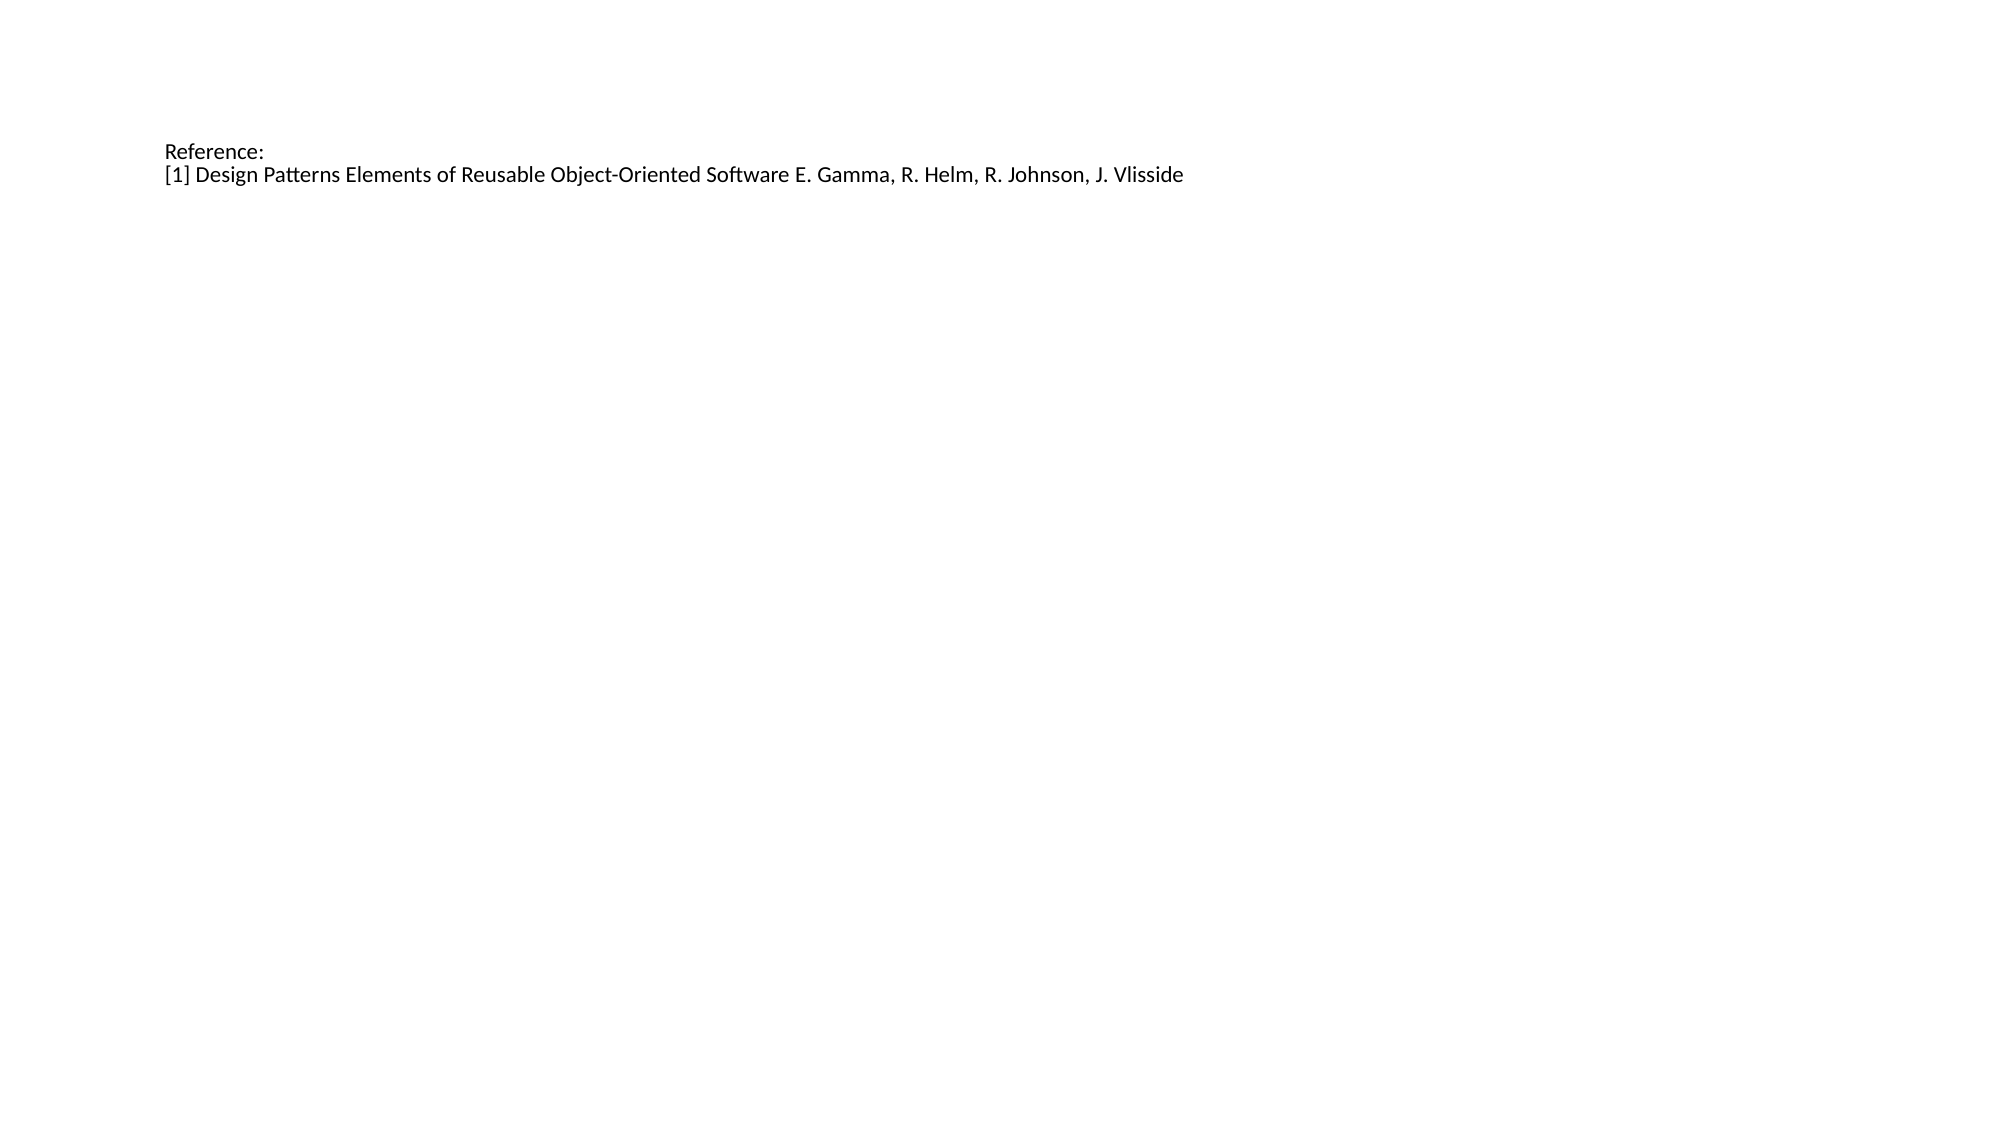

Reference:
[1] Design Patterns Elements of Reusable Object-Oriented Software E. Gamma, R. Helm, R. Johnson, J. Vlisside